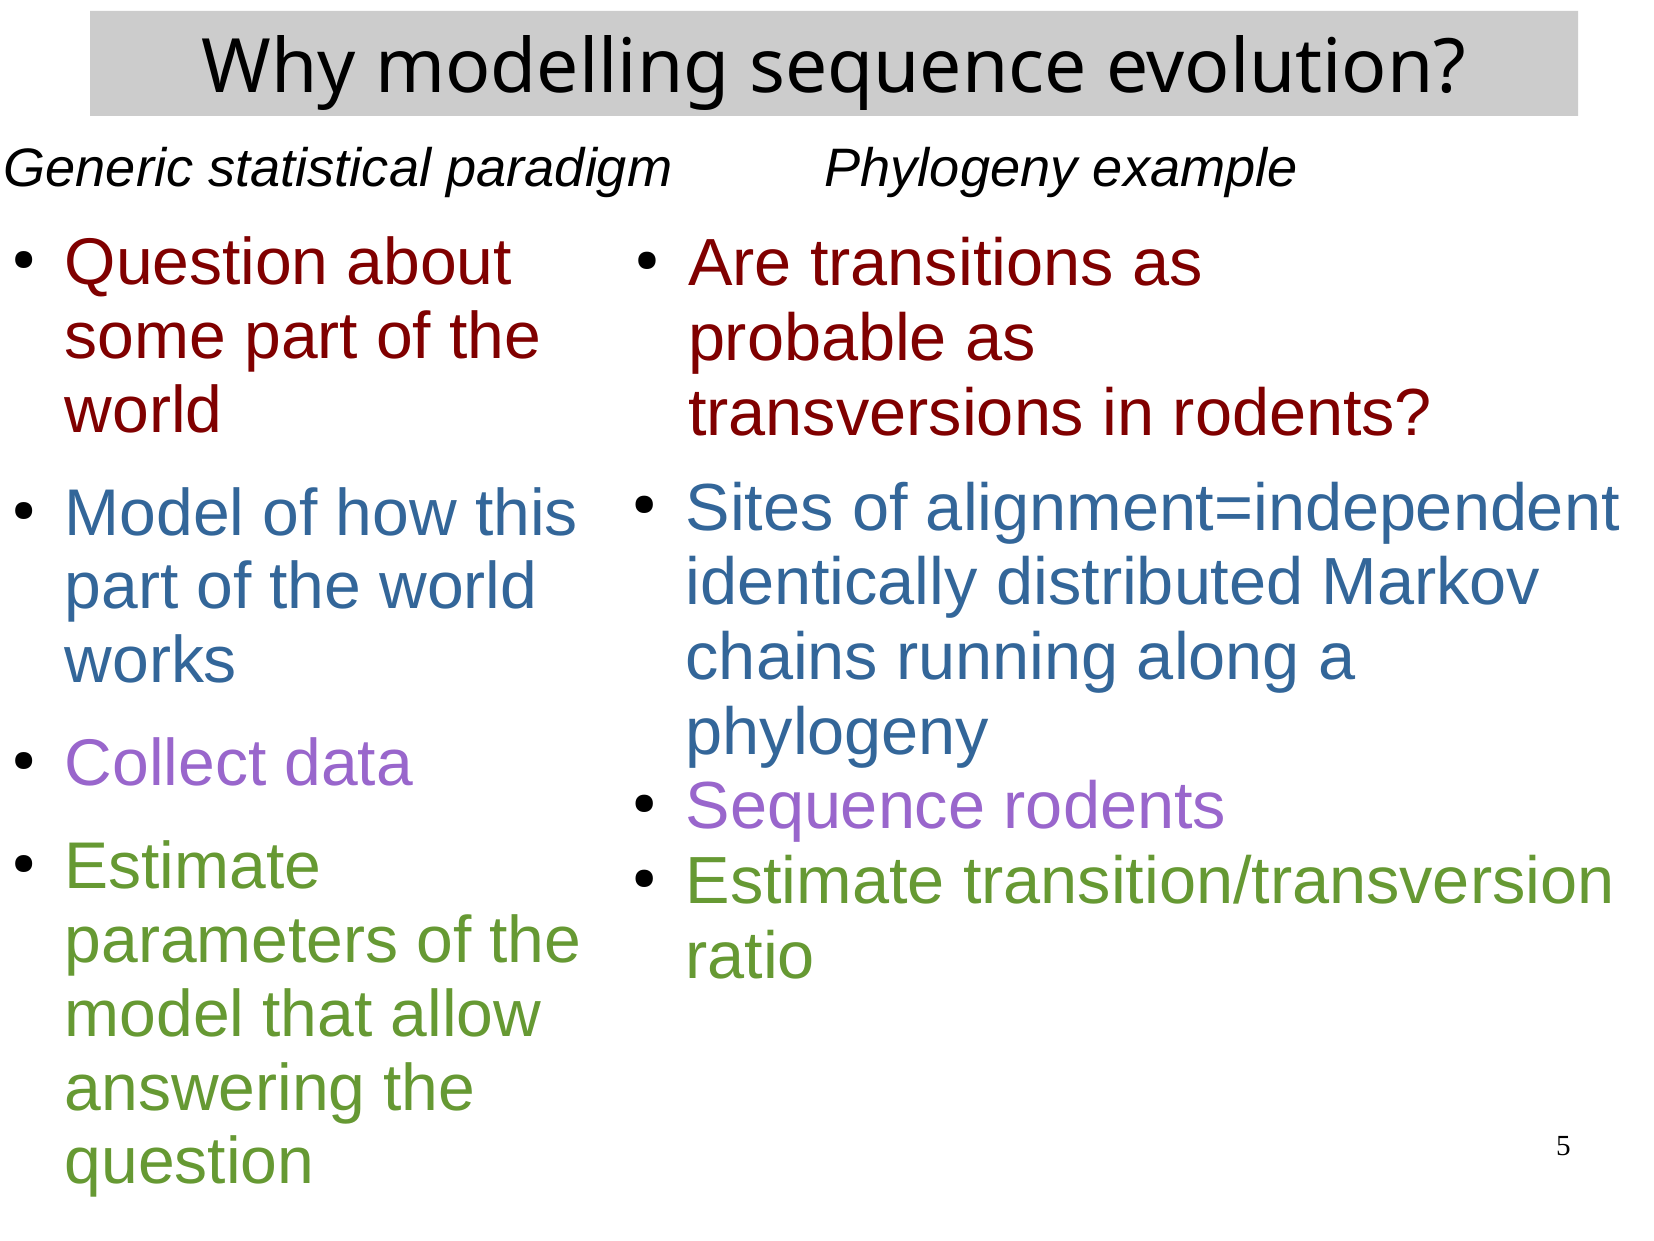

Why modelling sequence evolution?
Generic statistical paradigm
Phylogeny example
# Question about some part of the world
Model of how this part of the world works
Collect data
Estimate parameters of the model that allow answering the question
Are transitions as probable as transversions in rodents?
Sites of alignment=independent identically distributed Markov chains running along a phylogeny
Sequence rodents
Estimate transition/transversion ratio
5